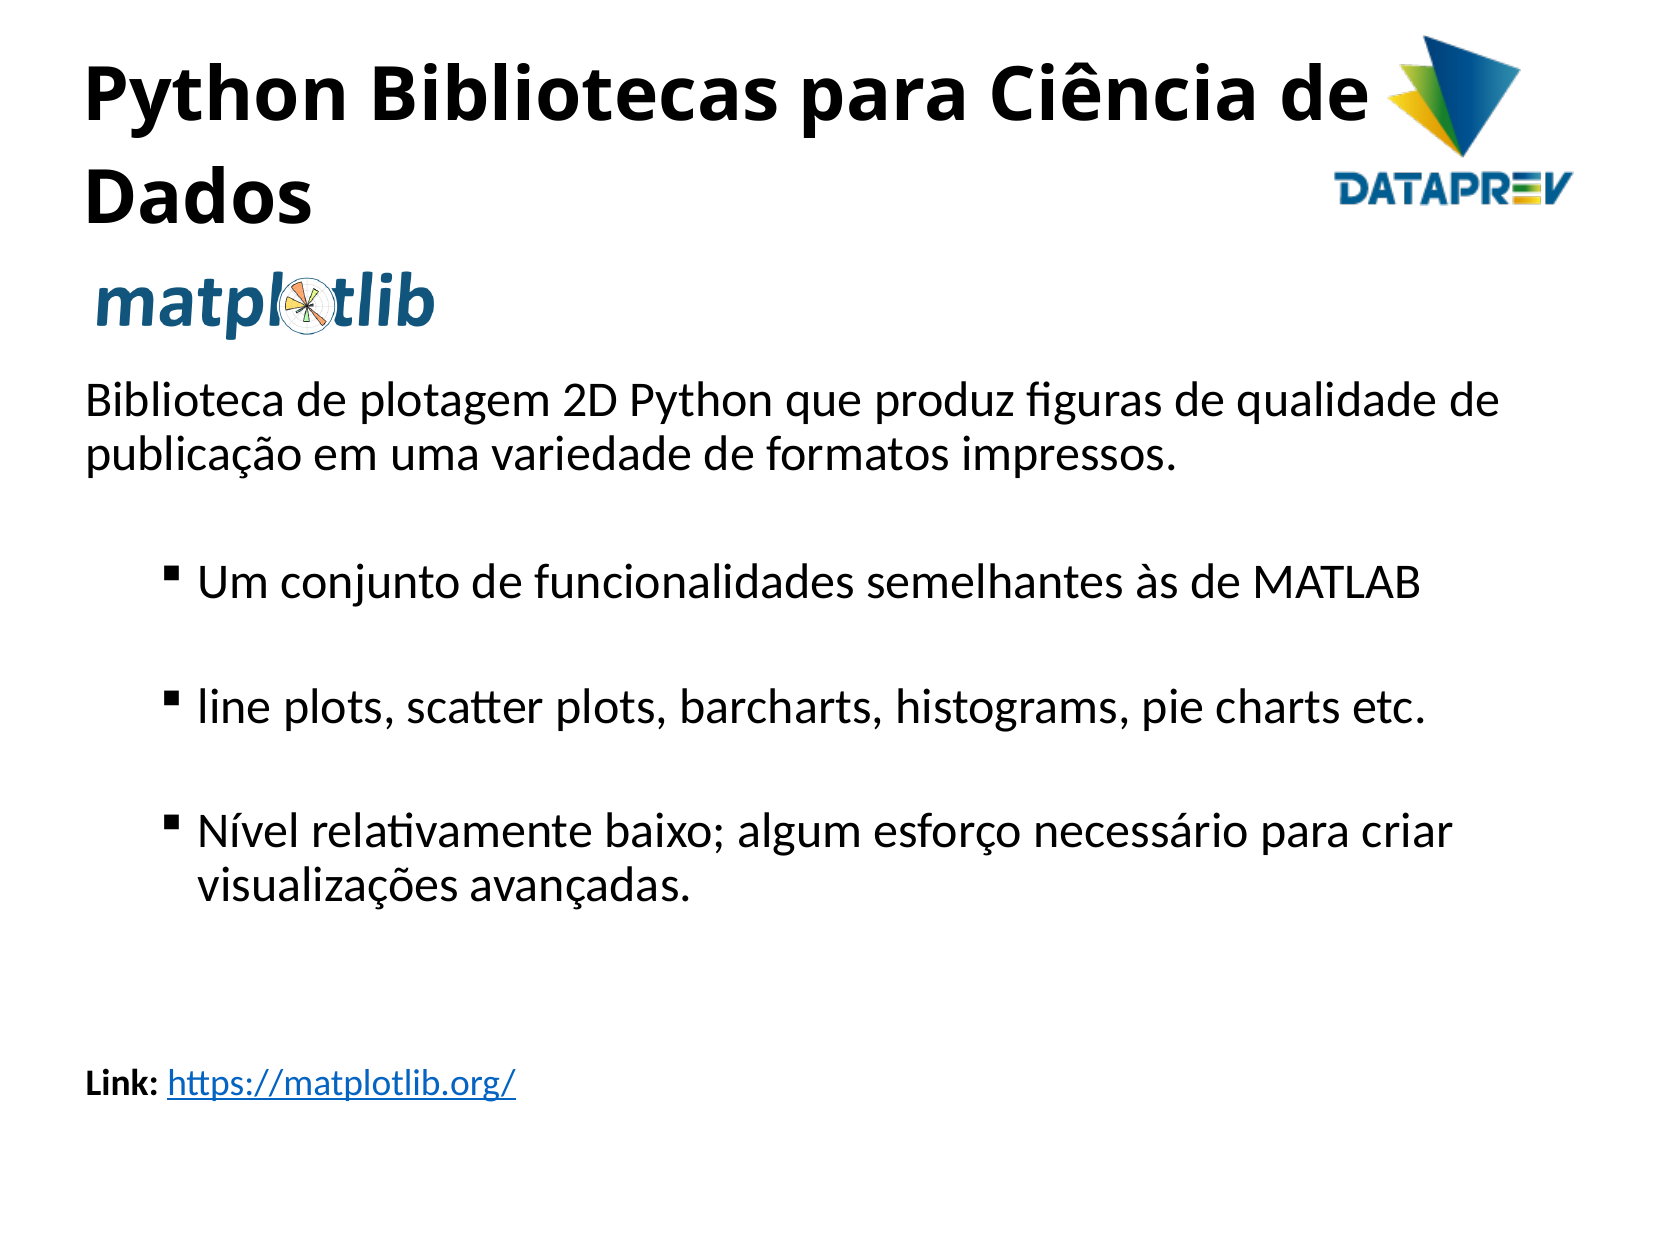

# Python Bibliotecas para Ciência de Dados
Biblioteca de plotagem 2D Python que produz figuras de qualidade de publicação em uma variedade de formatos impressos.
Um conjunto de funcionalidades semelhantes às de MATLAB
line plots, scatter plots, barcharts, histograms, pie charts etc.
Nível relativamente baixo; algum esforço necessário para criar visualizações avançadas.
Link: https://matplotlib.org/